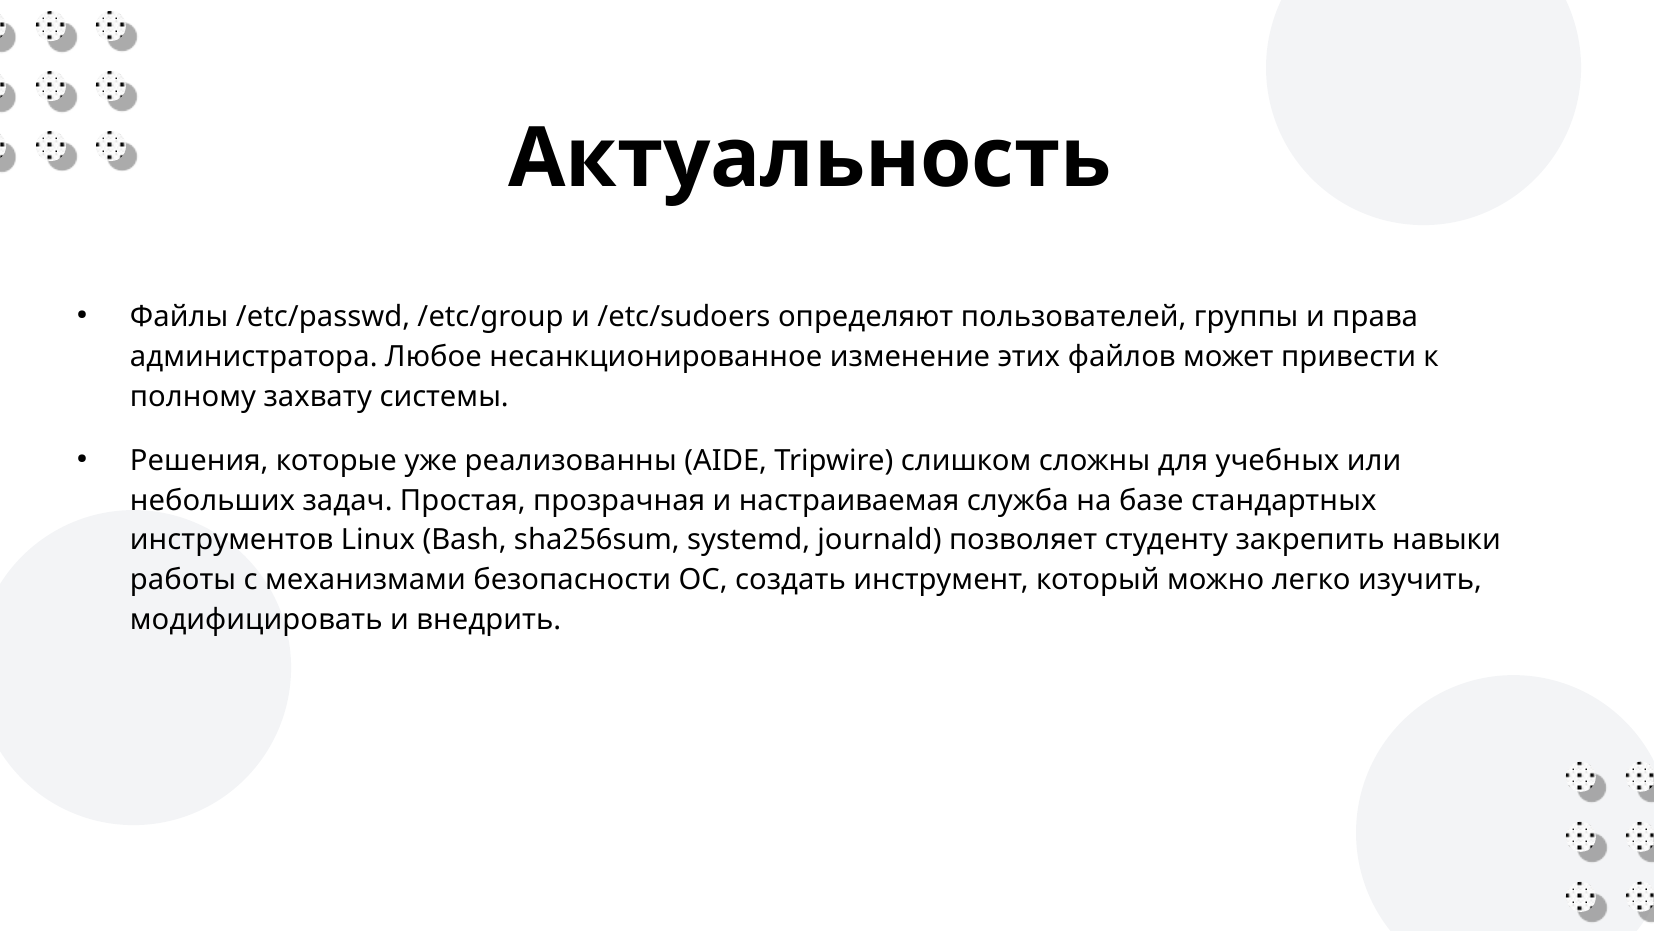

# Актуальность
Файлы /etc/passwd, /etc/group и /etc/sudoers определяют пользователей, группы и права администратора. Любое несанкционированное изменение этих файлов может привести к полному захвату системы.
Решения, которые уже реализованны (AIDE, Tripwire) слишком сложны для учебных или небольших задач. Простая, прозрачная и настраиваемая служба на базе стандартных инструментов Linux (Bash, sha256sum, systemd, journald) позволяет студенту закрепить навыки работы с механизмами безопасности ОС, создать инструмент, который можно легко изучить, модифицировать и внедрить.